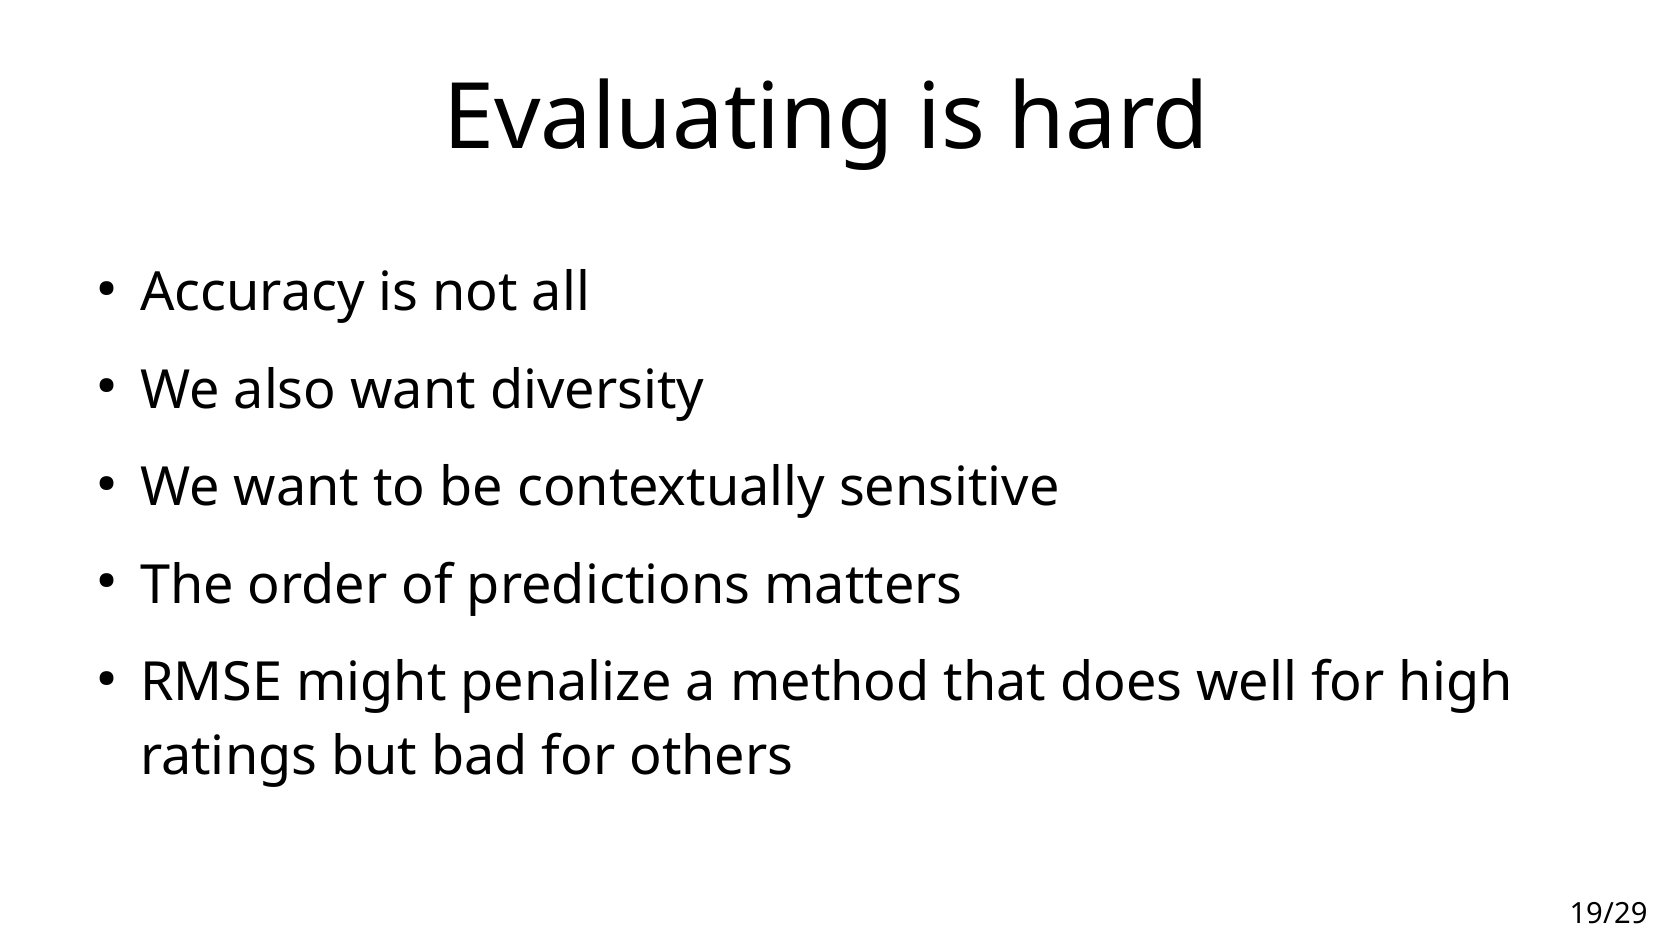

# Evaluating is hard
Accuracy is not all
We also want diversity
We want to be contextually sensitive
The order of predictions matters
RMSE might penalize a method that does well for high ratings but bad for others
19